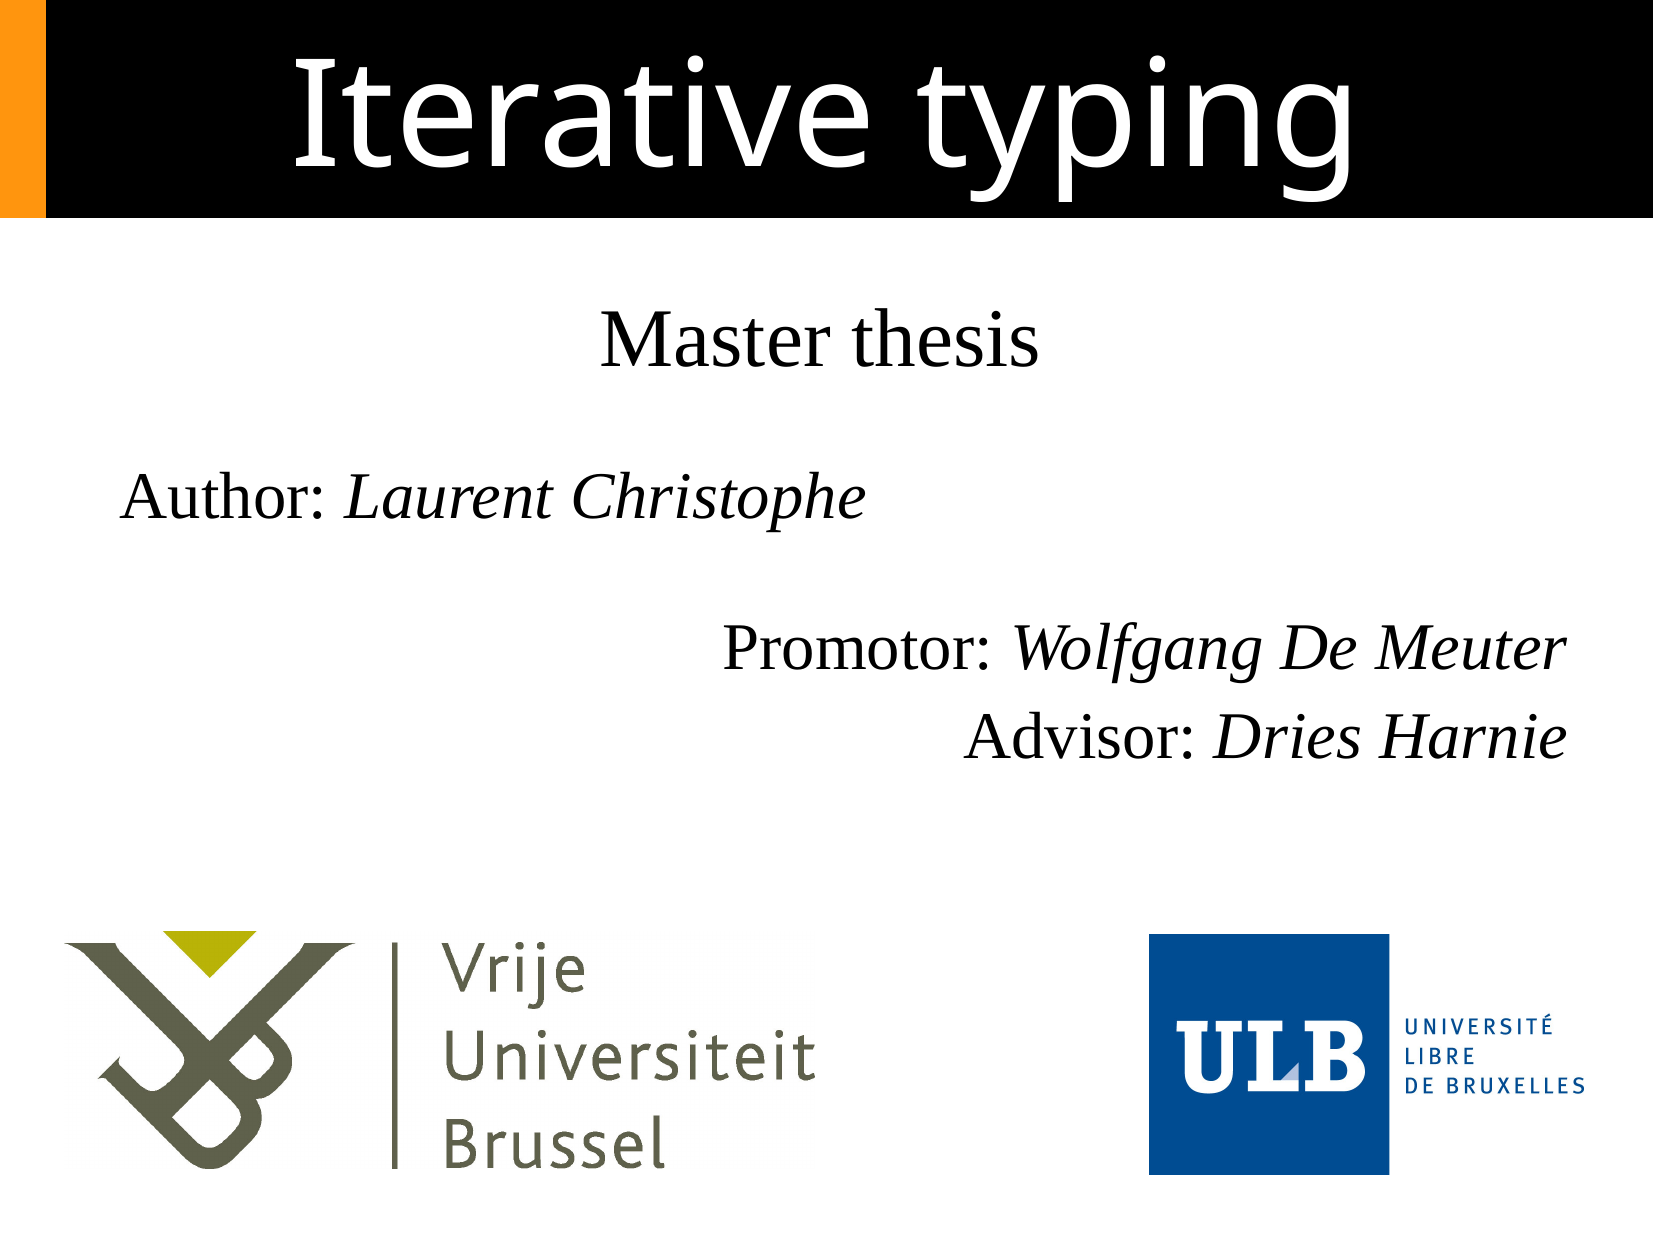

# Iterative typing
Master thesis
Author: Laurent Christophe
Promotor: Wolfgang De Meuter
Advisor: Dries Harnie